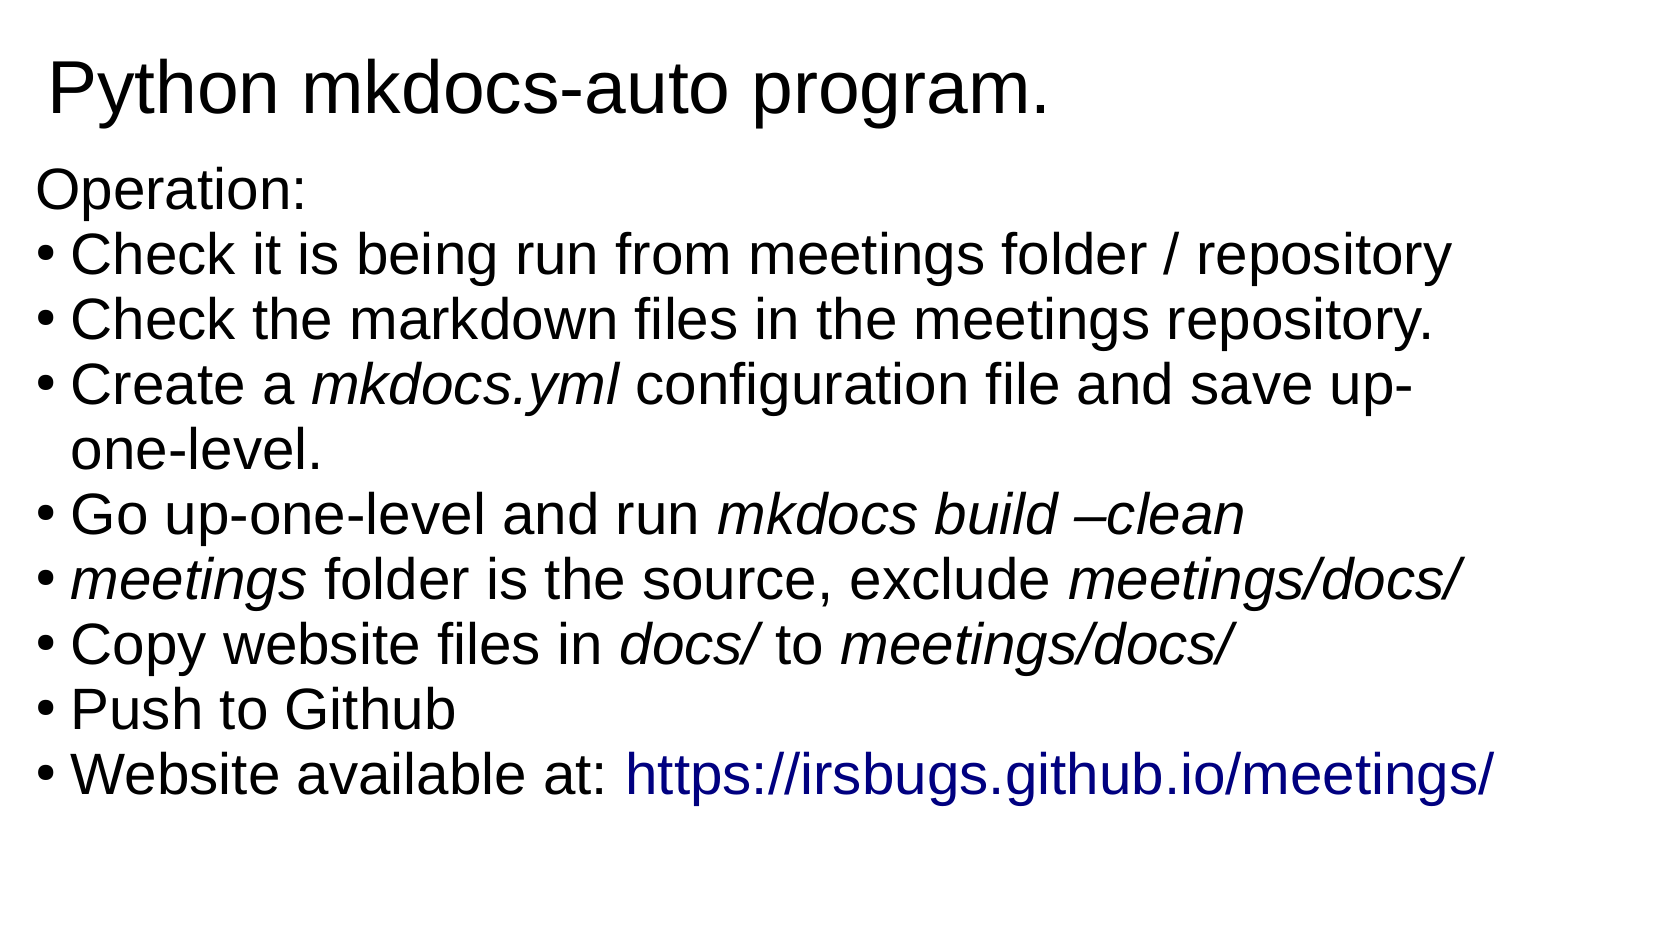

# Python mkdocs-auto program.
Operation:
Check it is being run from meetings folder / repository
Check the markdown files in the meetings repository.
Create a mkdocs.yml configuration file and save up-one-level.
Go up-one-level and run mkdocs build –clean
meetings folder is the source, exclude meetings/docs/
Copy website files in docs/ to meetings/docs/
Push to Github
Website available at: https://irsbugs.github.io/meetings/